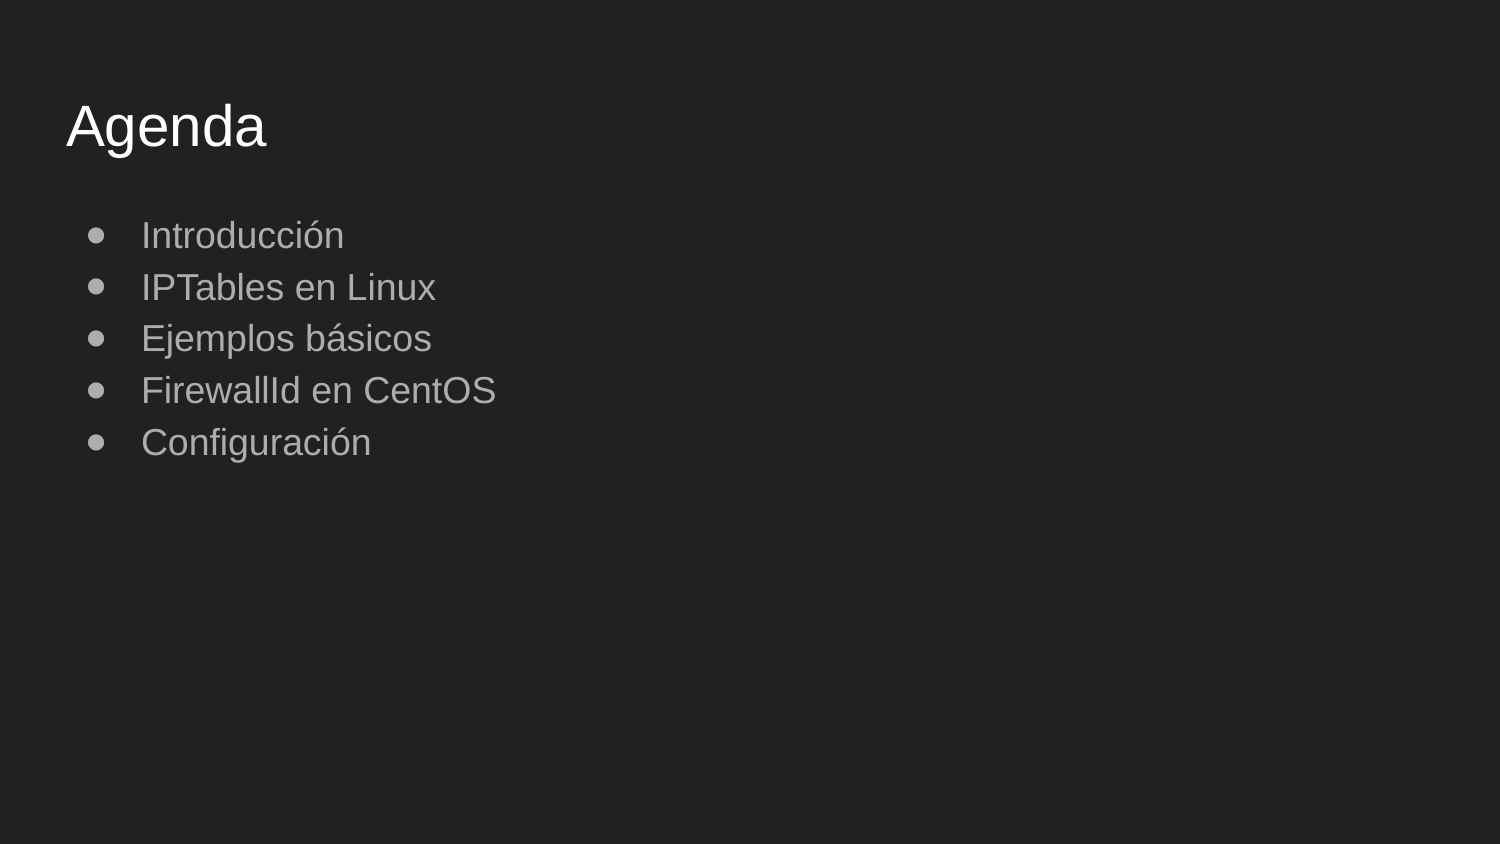

# Agenda
Introducción
IPTables en Linux
Ejemplos básicos
FirewallId en CentOS
Configuración